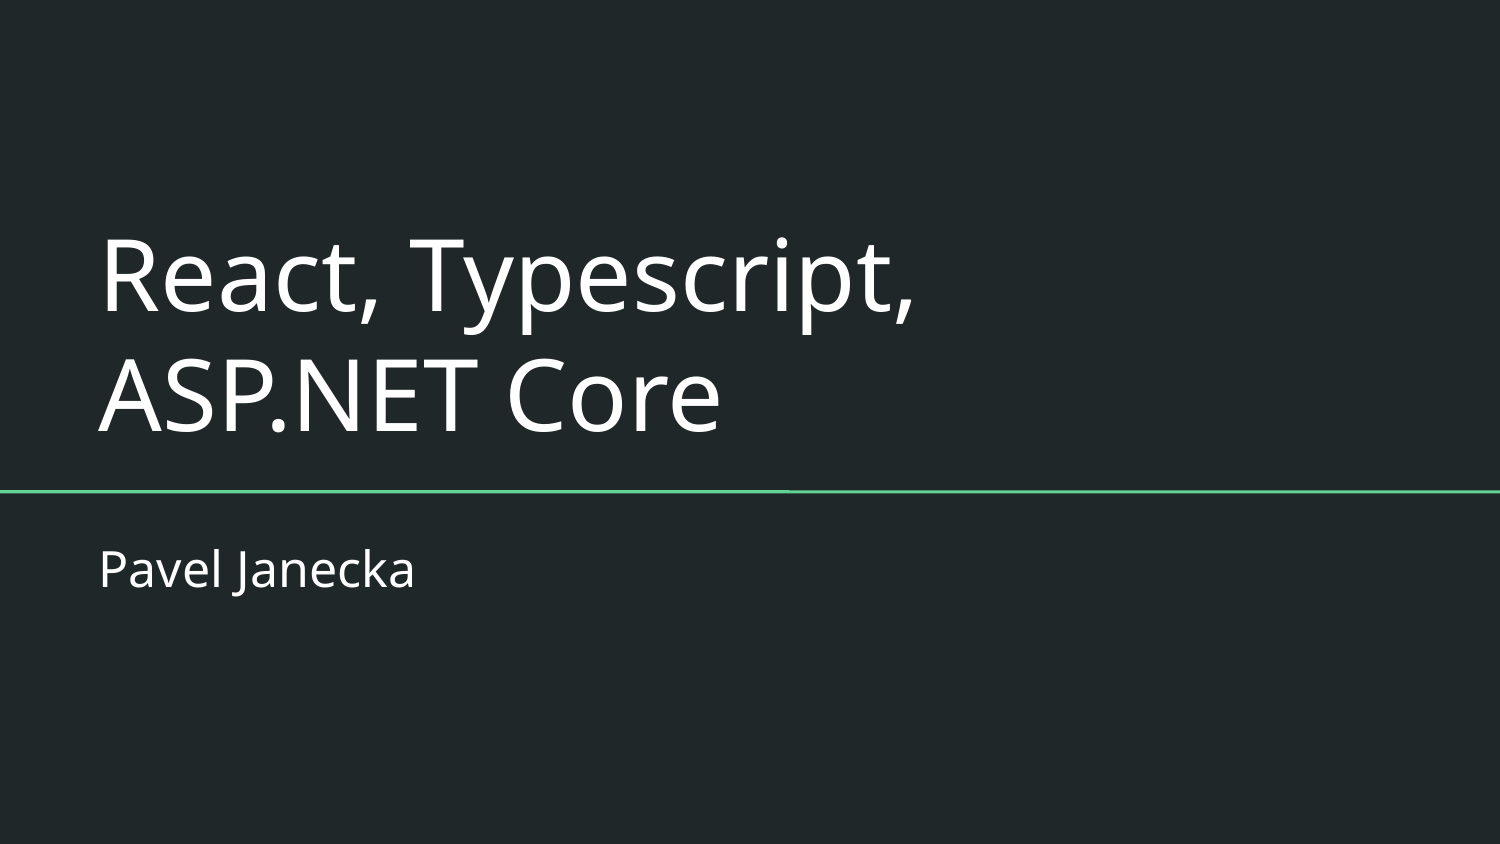

# React, Typescript, ASP.NET Core
Pavel Janecka